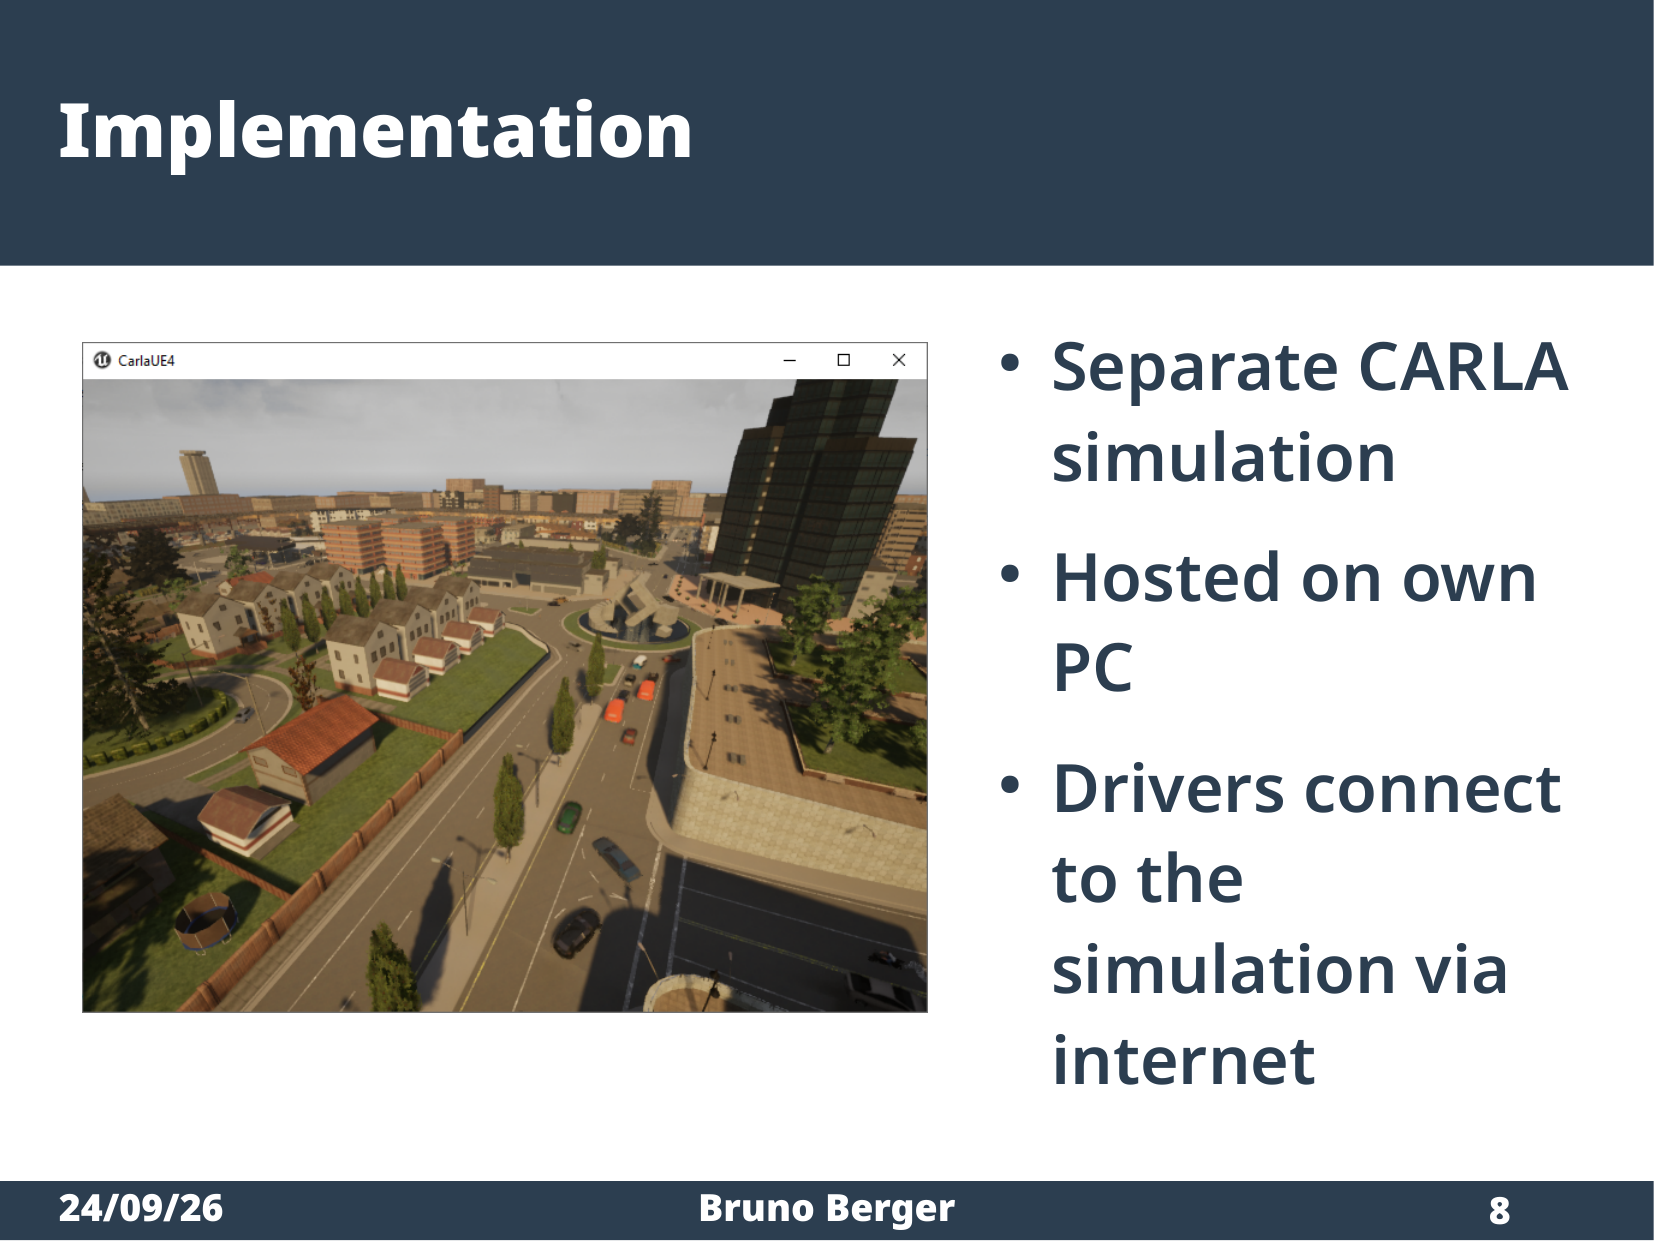

# Implementation
Separate CARLA simulation
Hosted on own PC
Drivers connect to the simulation via internet
Bruno Berger
8